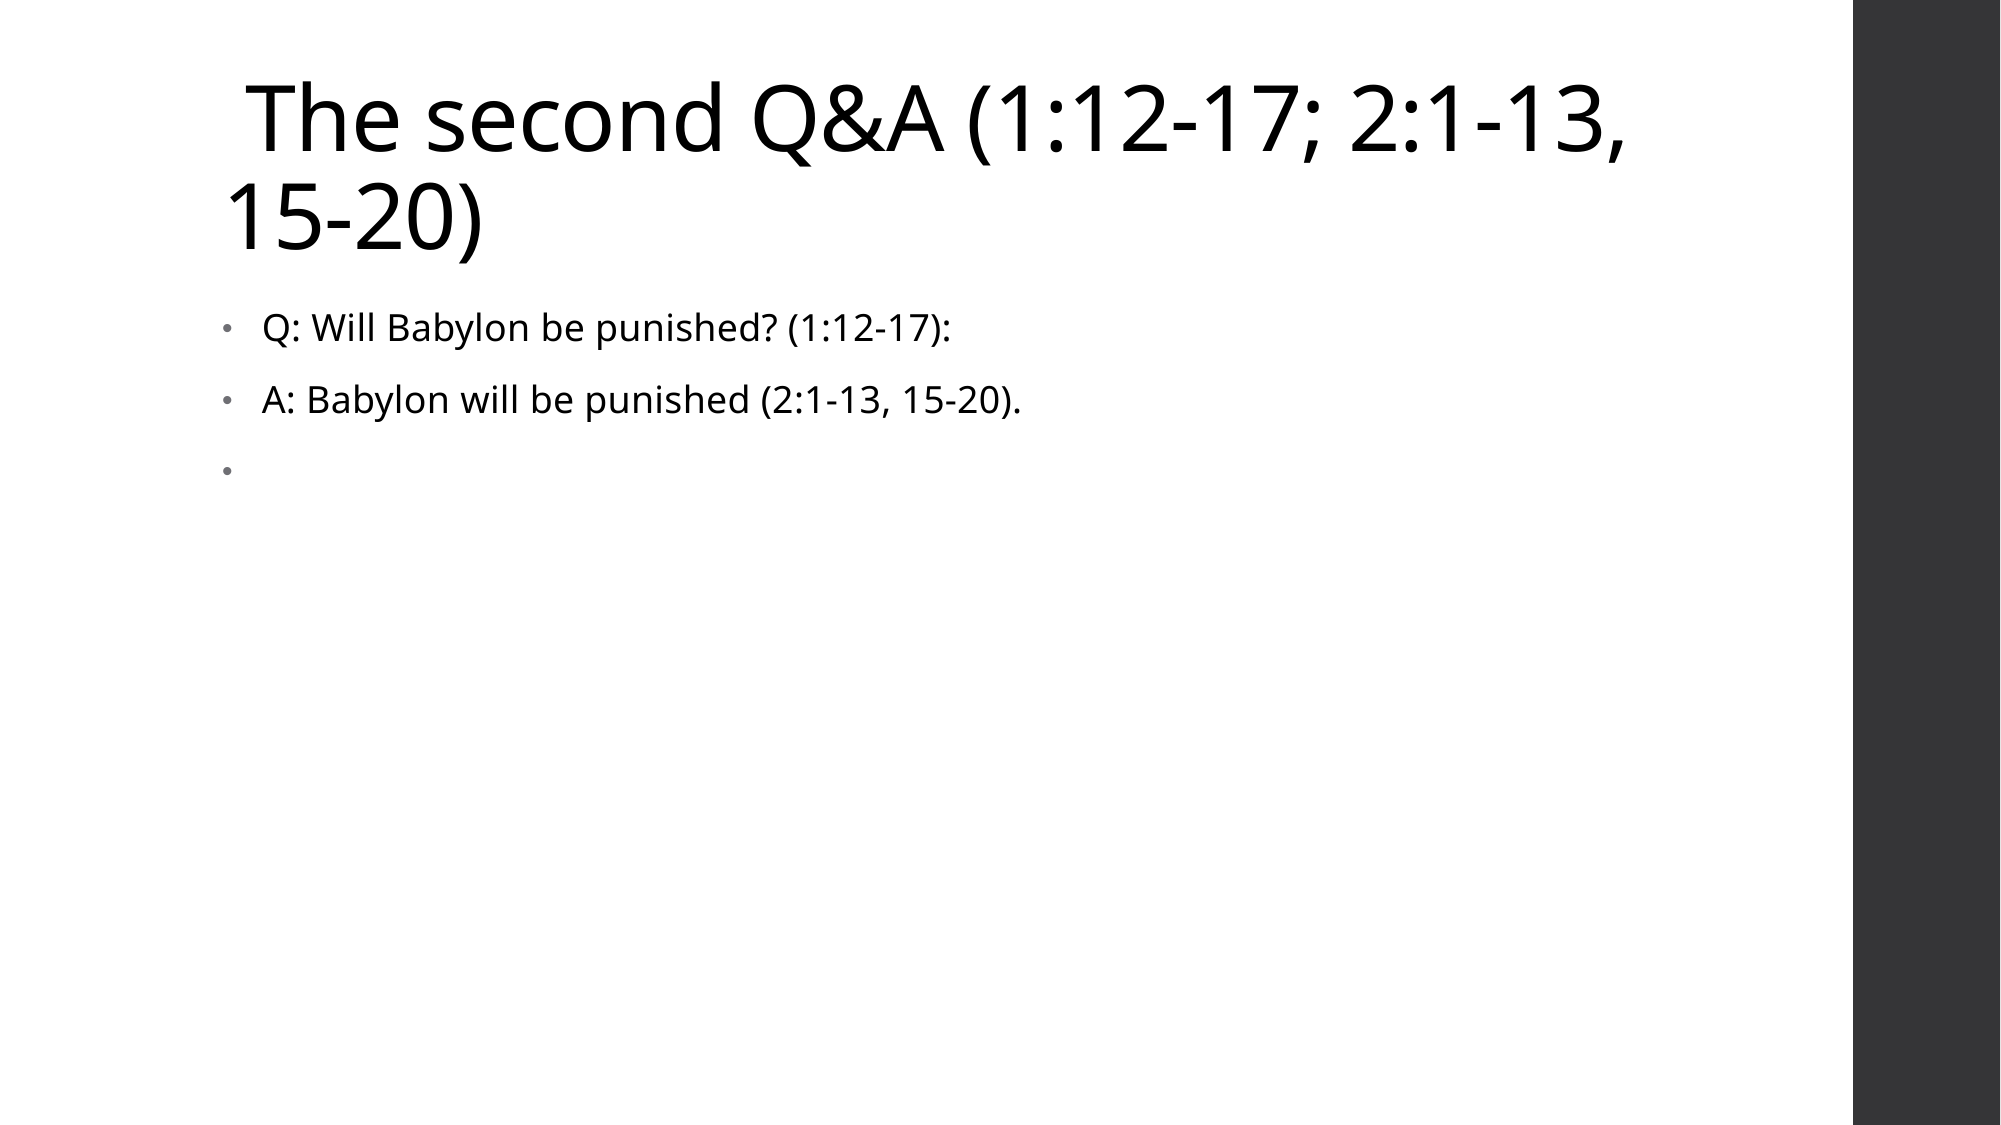

# The second Q&A (1:12-17; 2:1-13, 15-20)
 Q: Will Babylon be punished? (1:12-17):
 A: Babylon will be punished (2:1-13, 15-20).